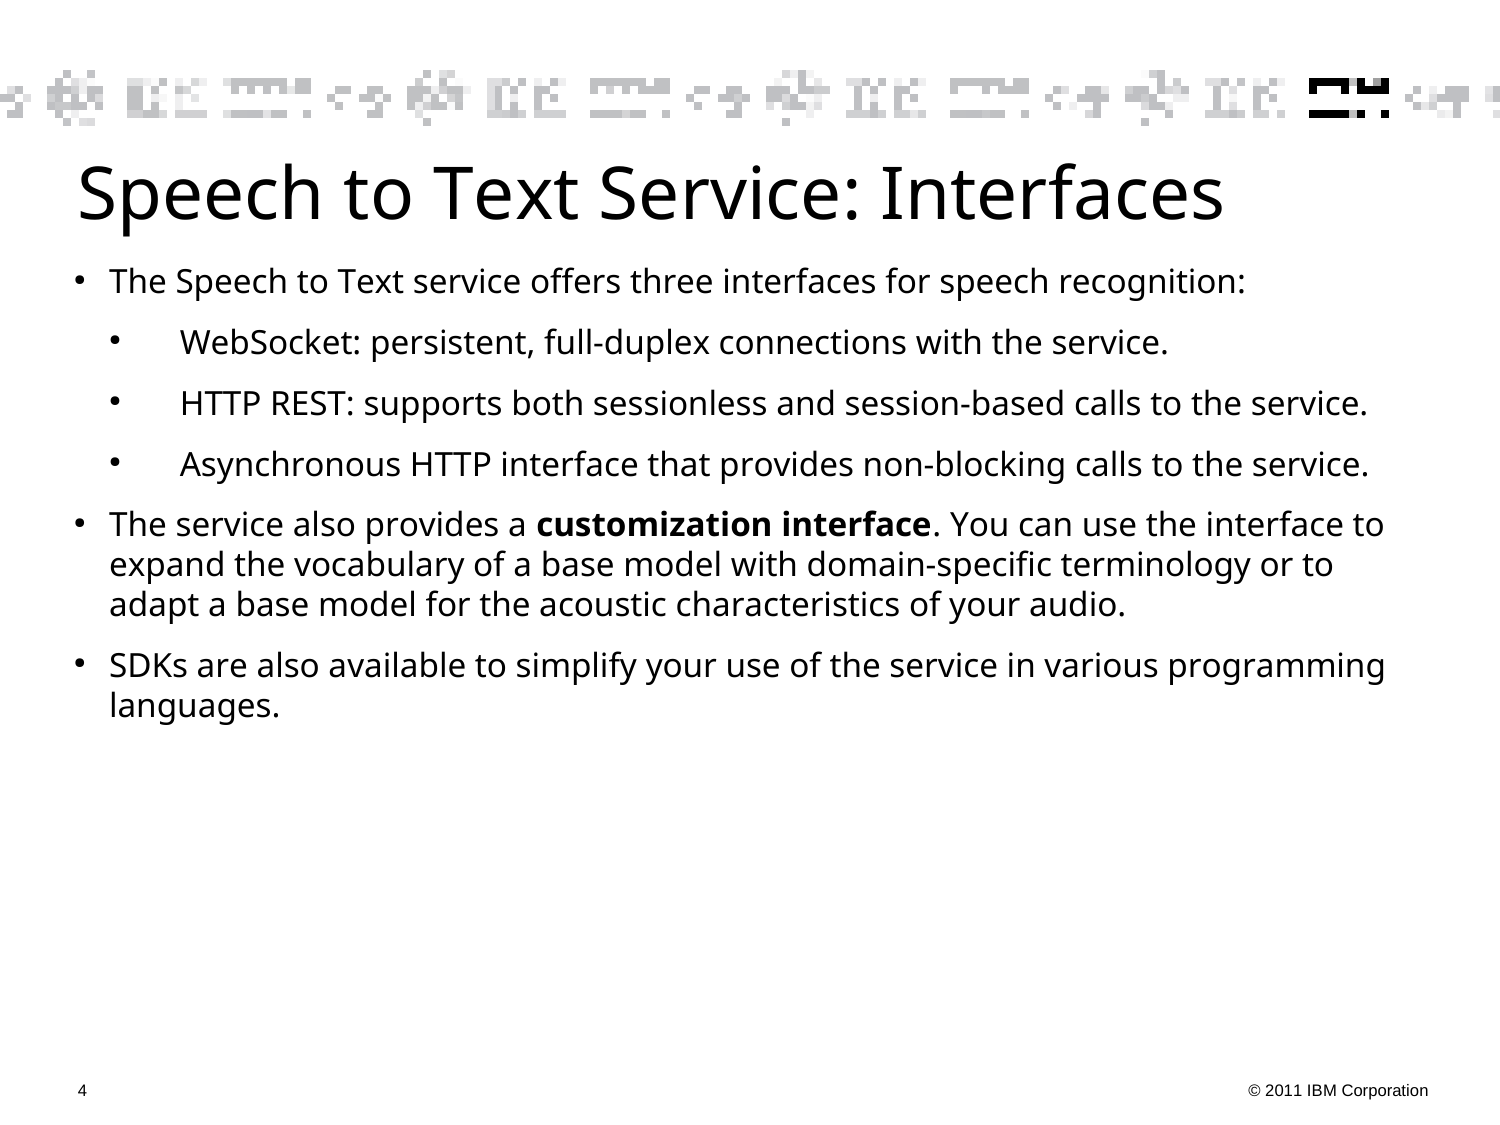

# Speech to Text Service: Interfaces
The Speech to Text service offers three interfaces for speech recognition:
 WebSocket: persistent, full-duplex connections with the service.
 HTTP REST: supports both sessionless and session-based calls to the service.
 Asynchronous HTTP interface that provides non-blocking calls to the service.
The service also provides a customization interface. You can use the interface to expand the vocabulary of a base model with domain-specific terminology or to adapt a base model for the acoustic characteristics of your audio.
SDKs are also available to simplify your use of the service in various programming languages.
4